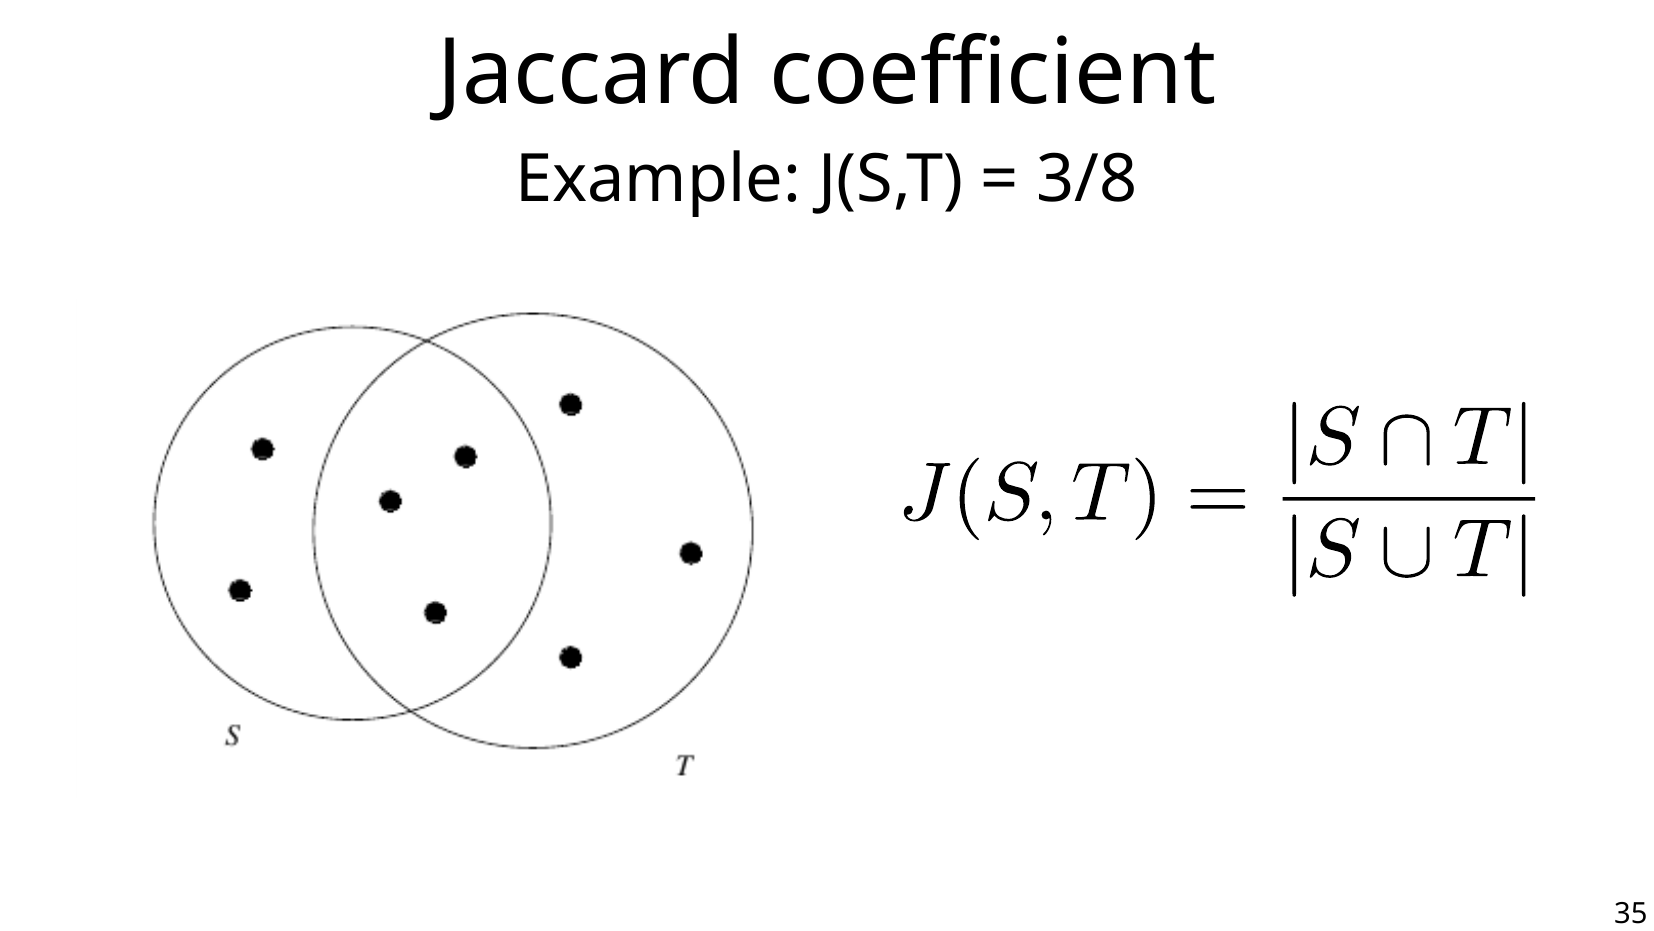

# Jaccard coefficient Example: J(S,T) = 3/8
35